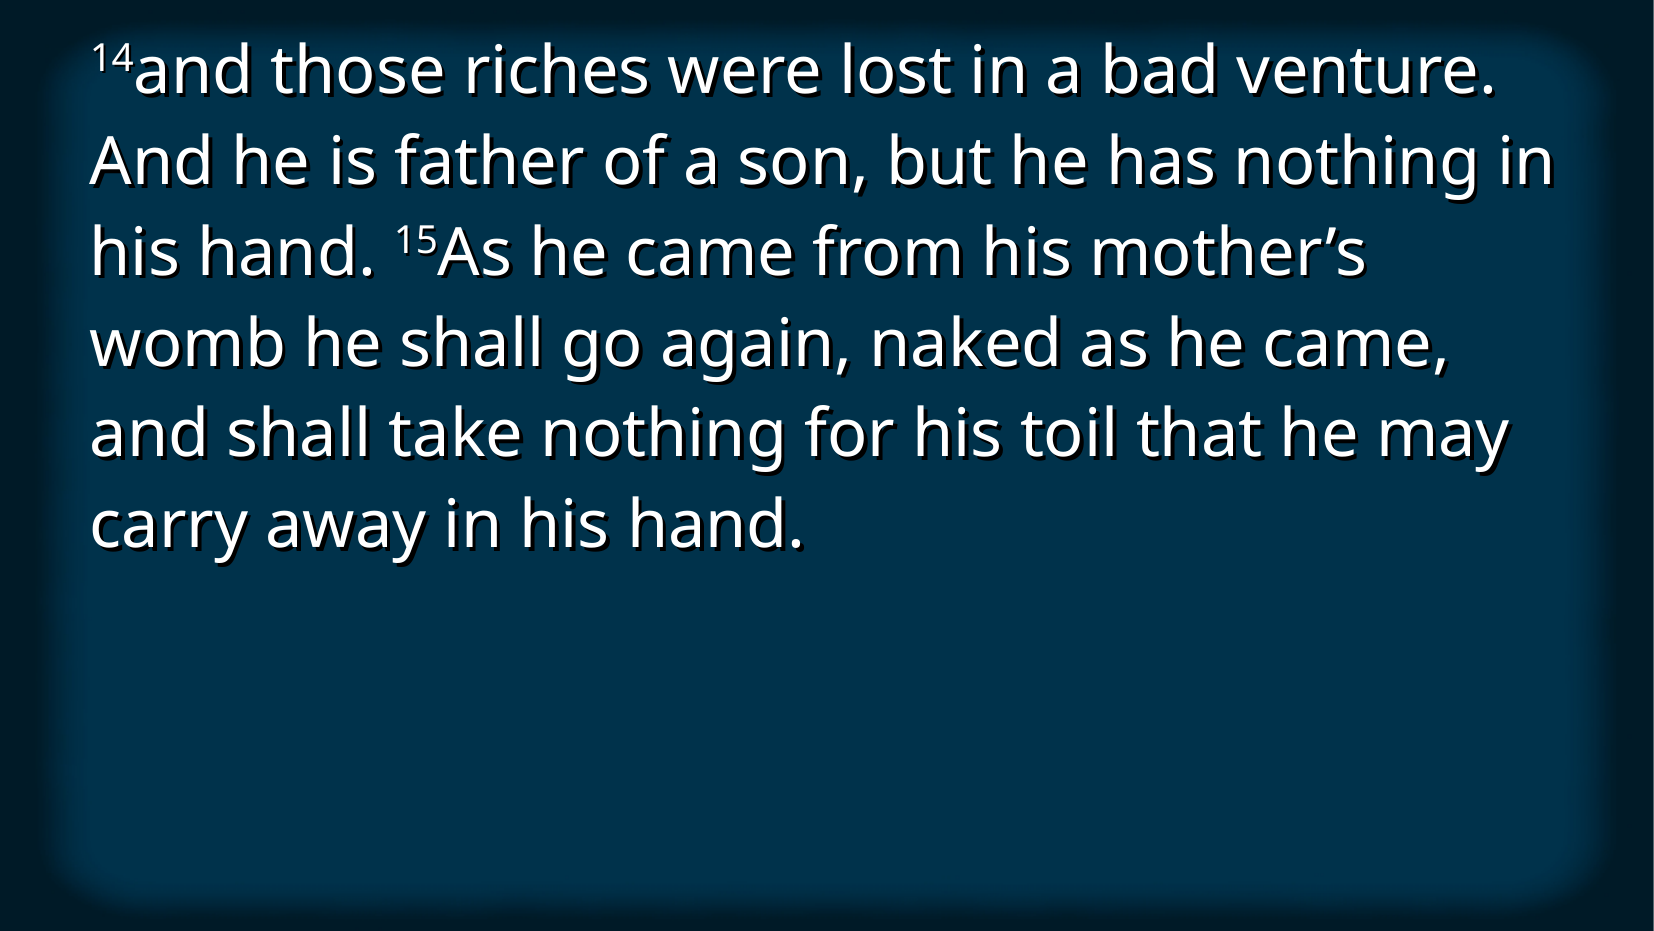

14and those riches were lost in a bad venture. And he is father of a son, but he has nothing in his hand. 15As he came from his mother’s womb he shall go again, naked as he came, and shall take nothing for his toil that he may carry away in his hand.